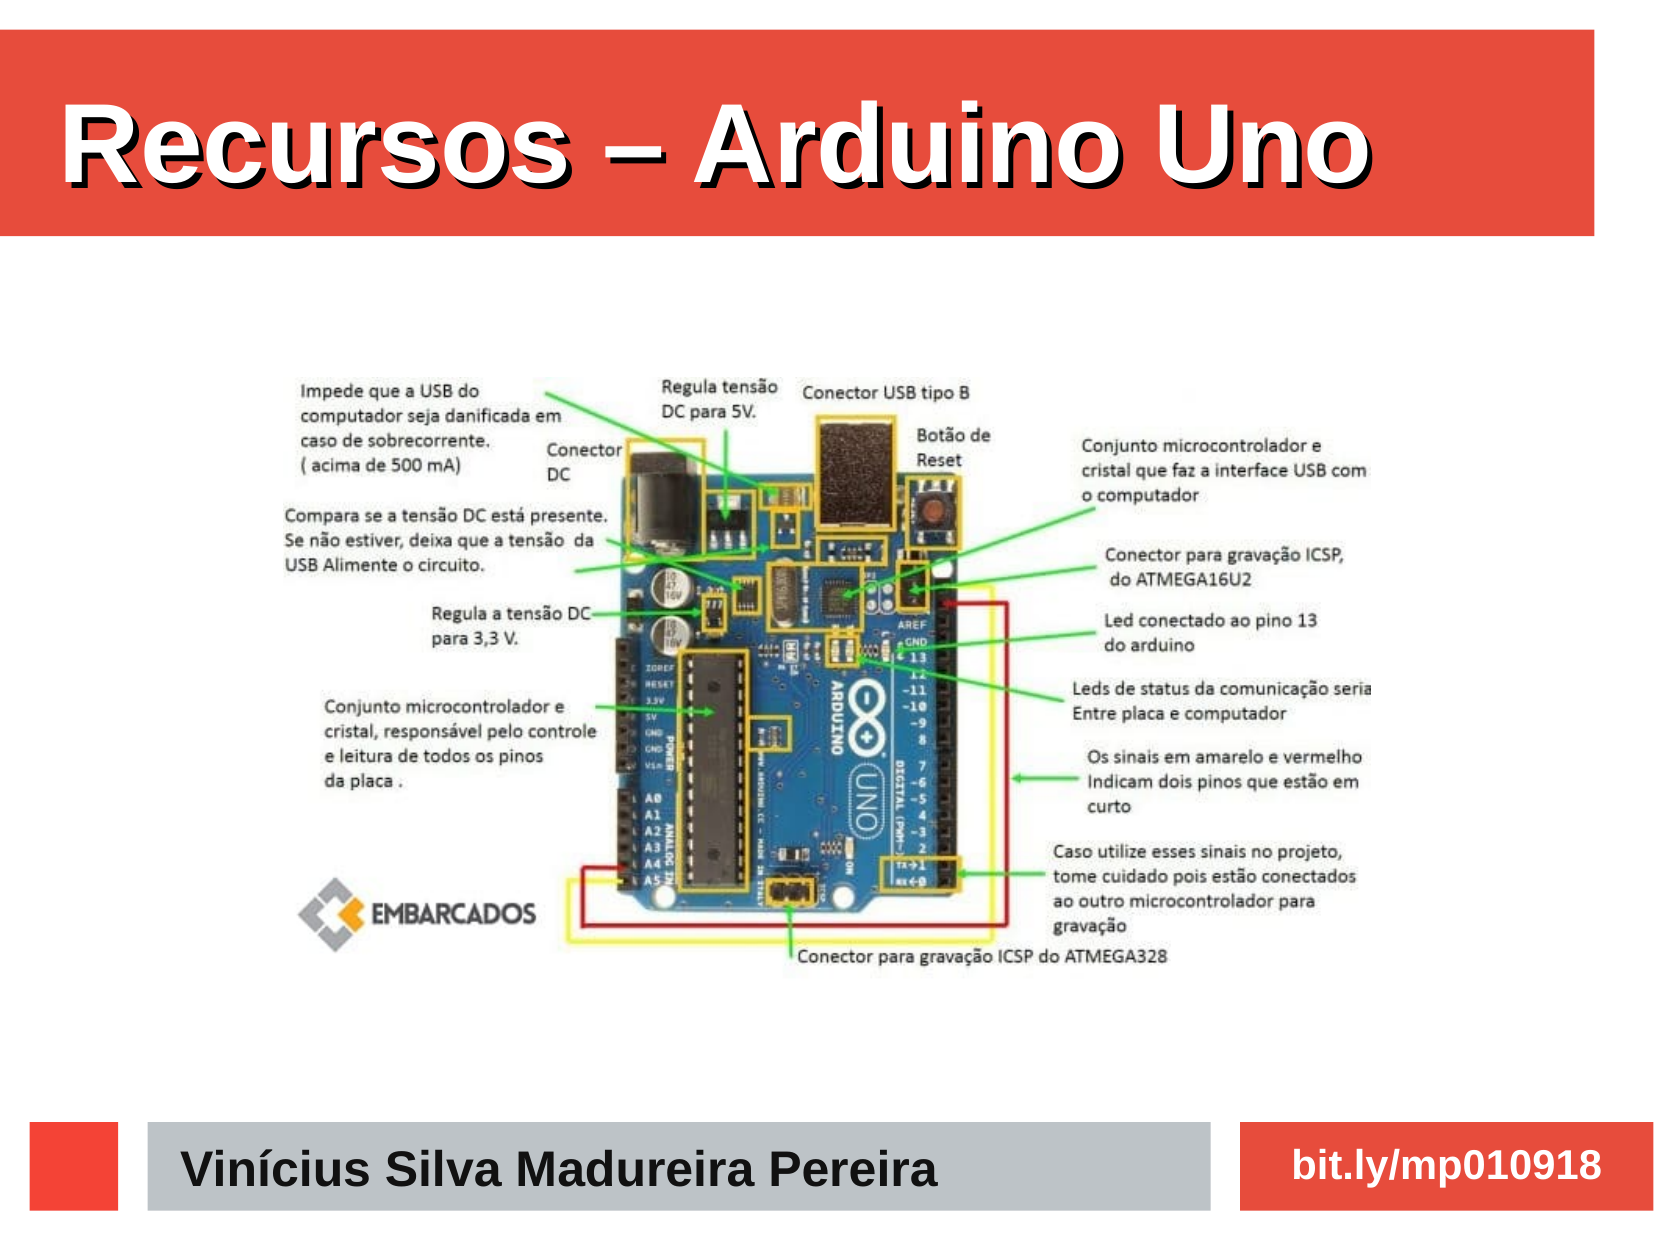

# Recursos – Arduino Uno
Vinícius Silva Madureira Pereira
bit.ly/mp010918